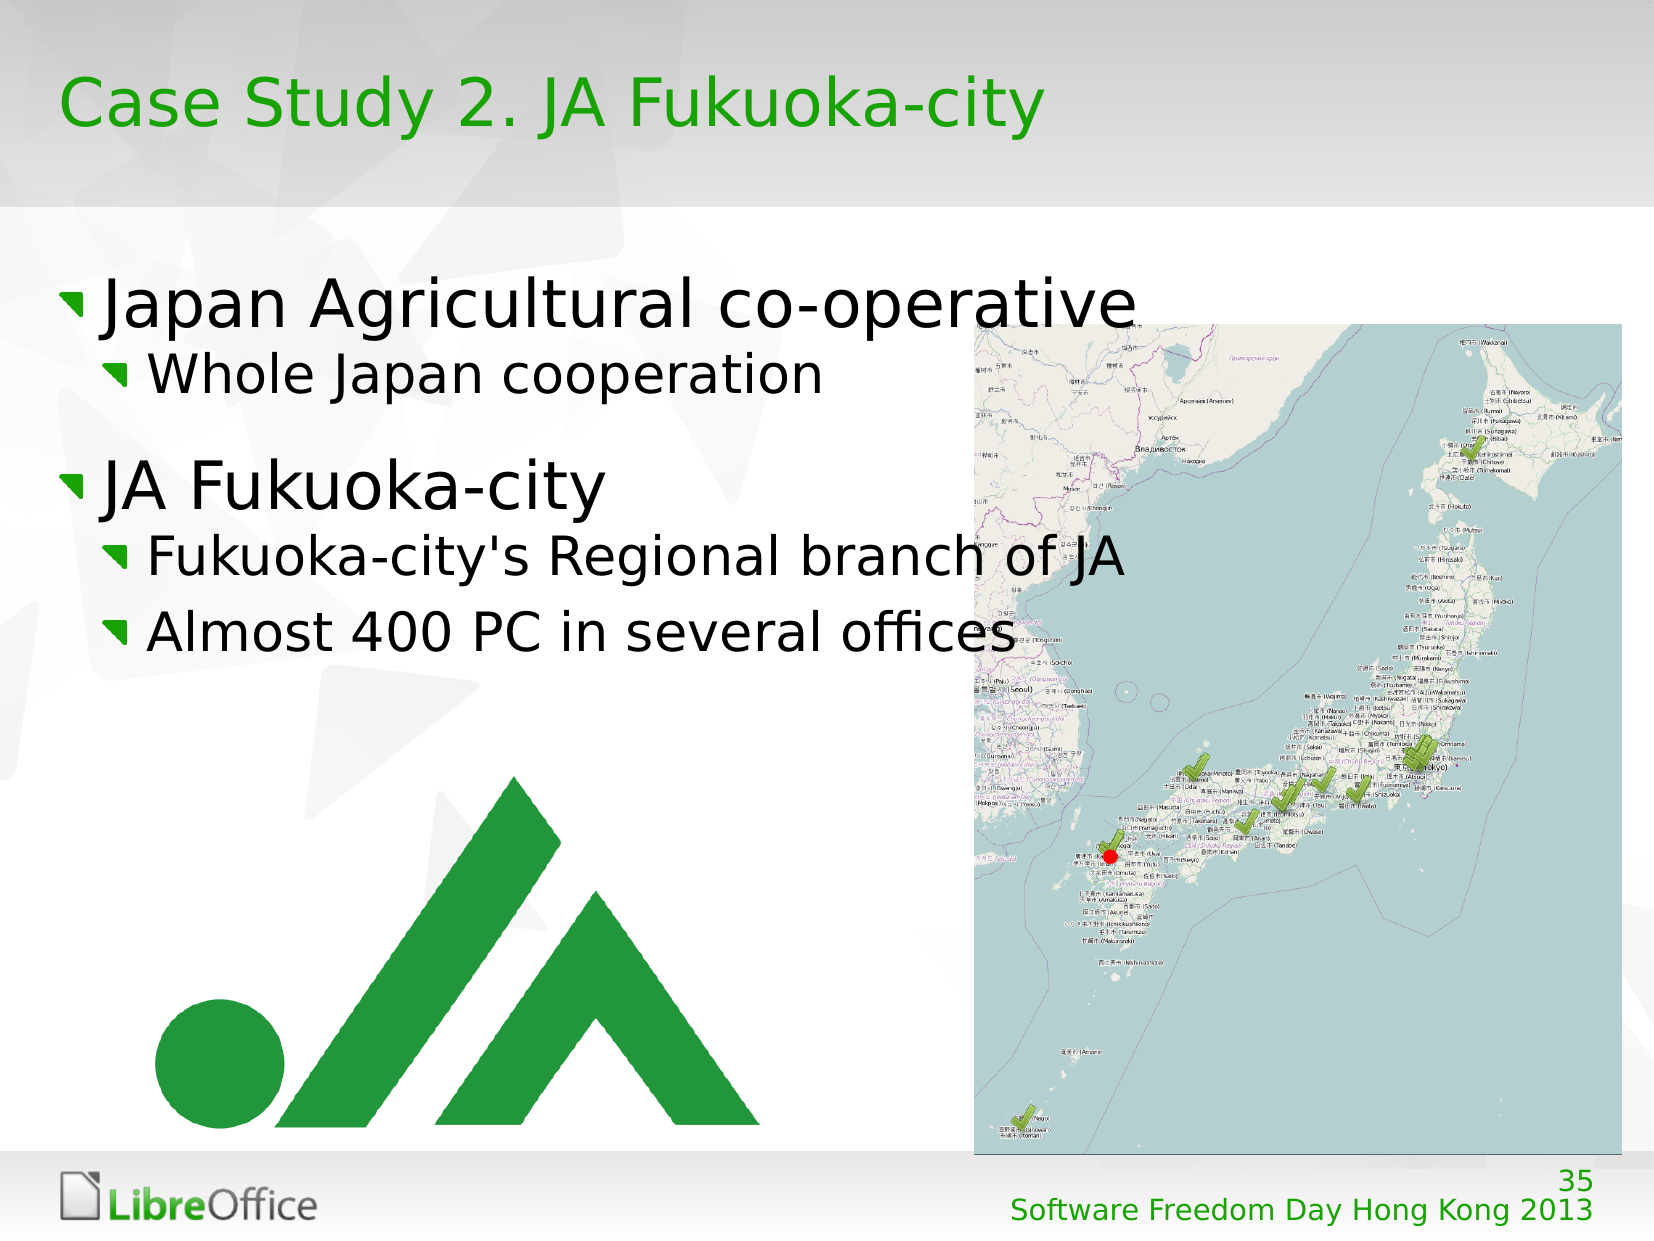

# Case Study 2. JA Fukuoka-city
Japan Agricultural co-operative
Whole Japan cooperation
JA Fukuoka-city
Fukuoka-city's Regional branch of JA
Almost 400 PC in several offices
35
Software Freedom Day Hong Kong 2013